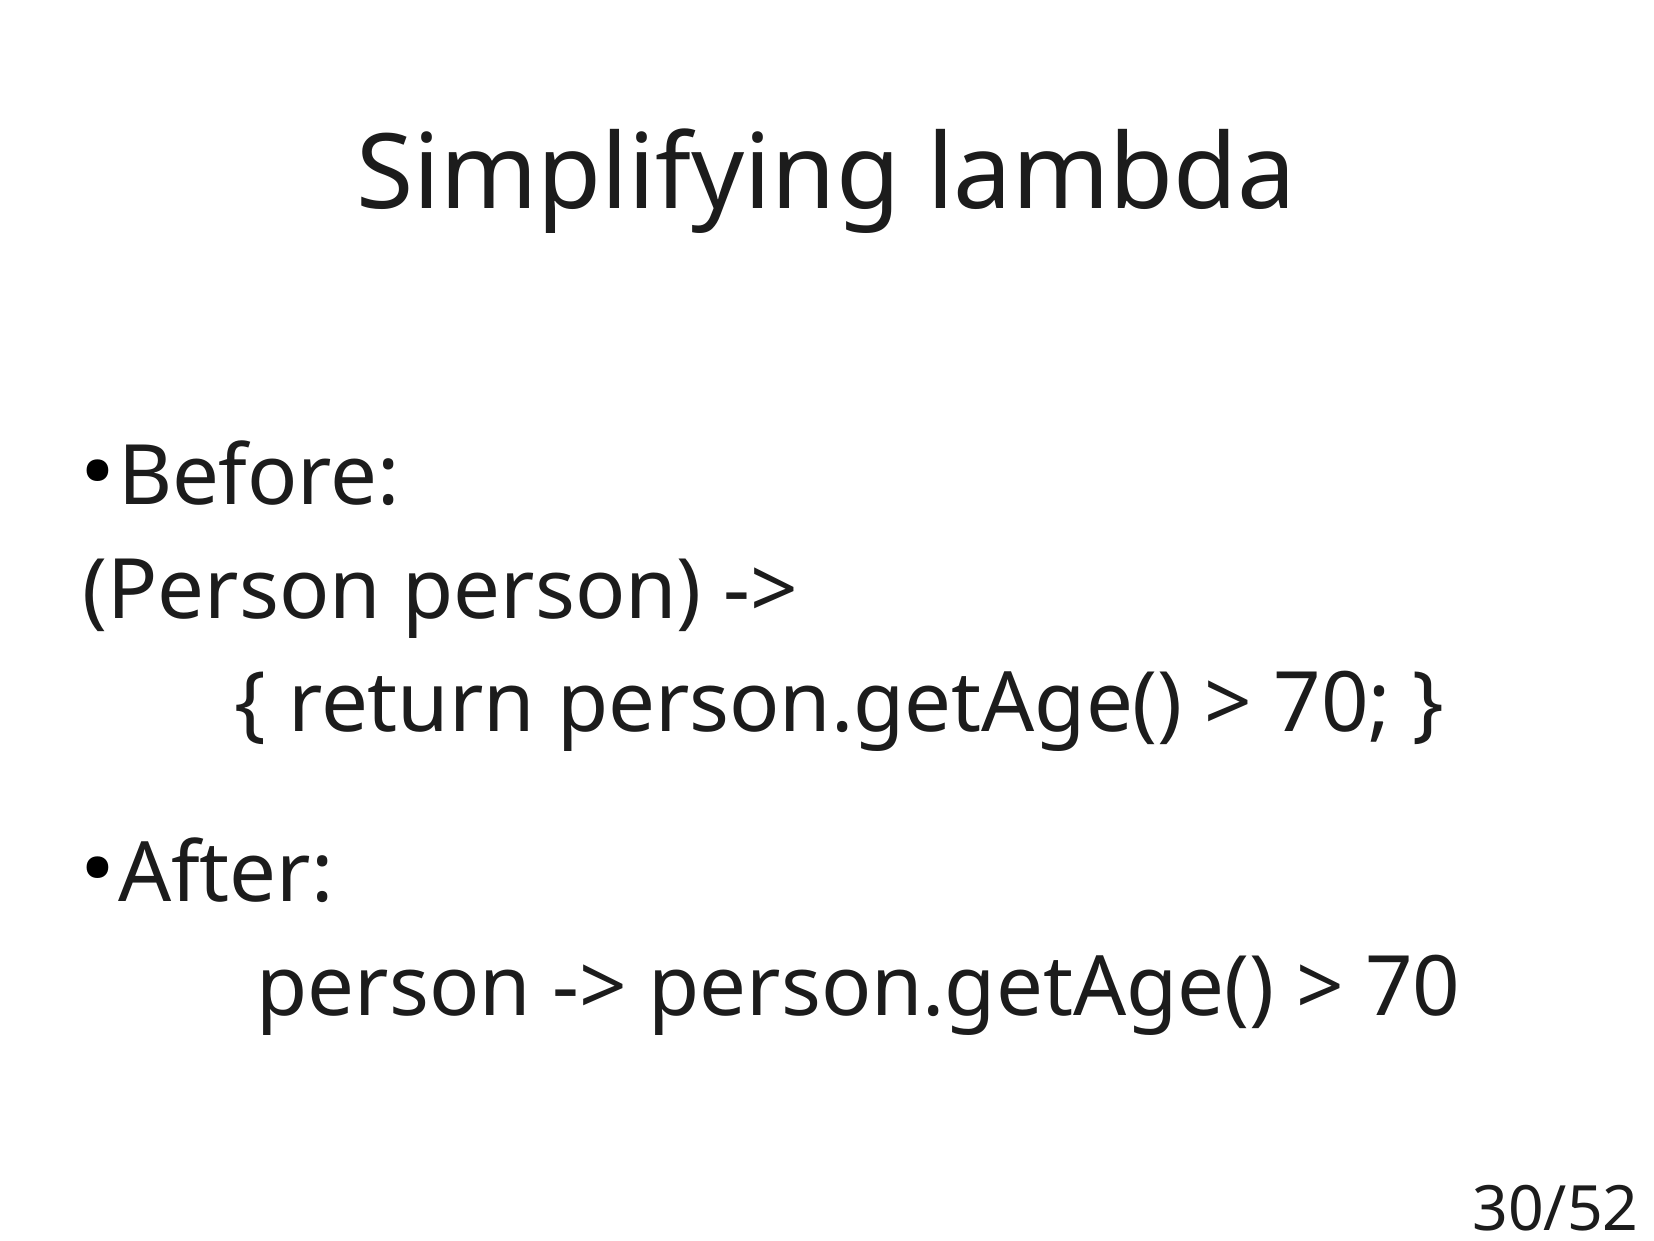

# Simplifying lambda
Before:
(Person person) ->
 { return person.getAge() > 70; }
After:
 person -> person.getAge() > 70